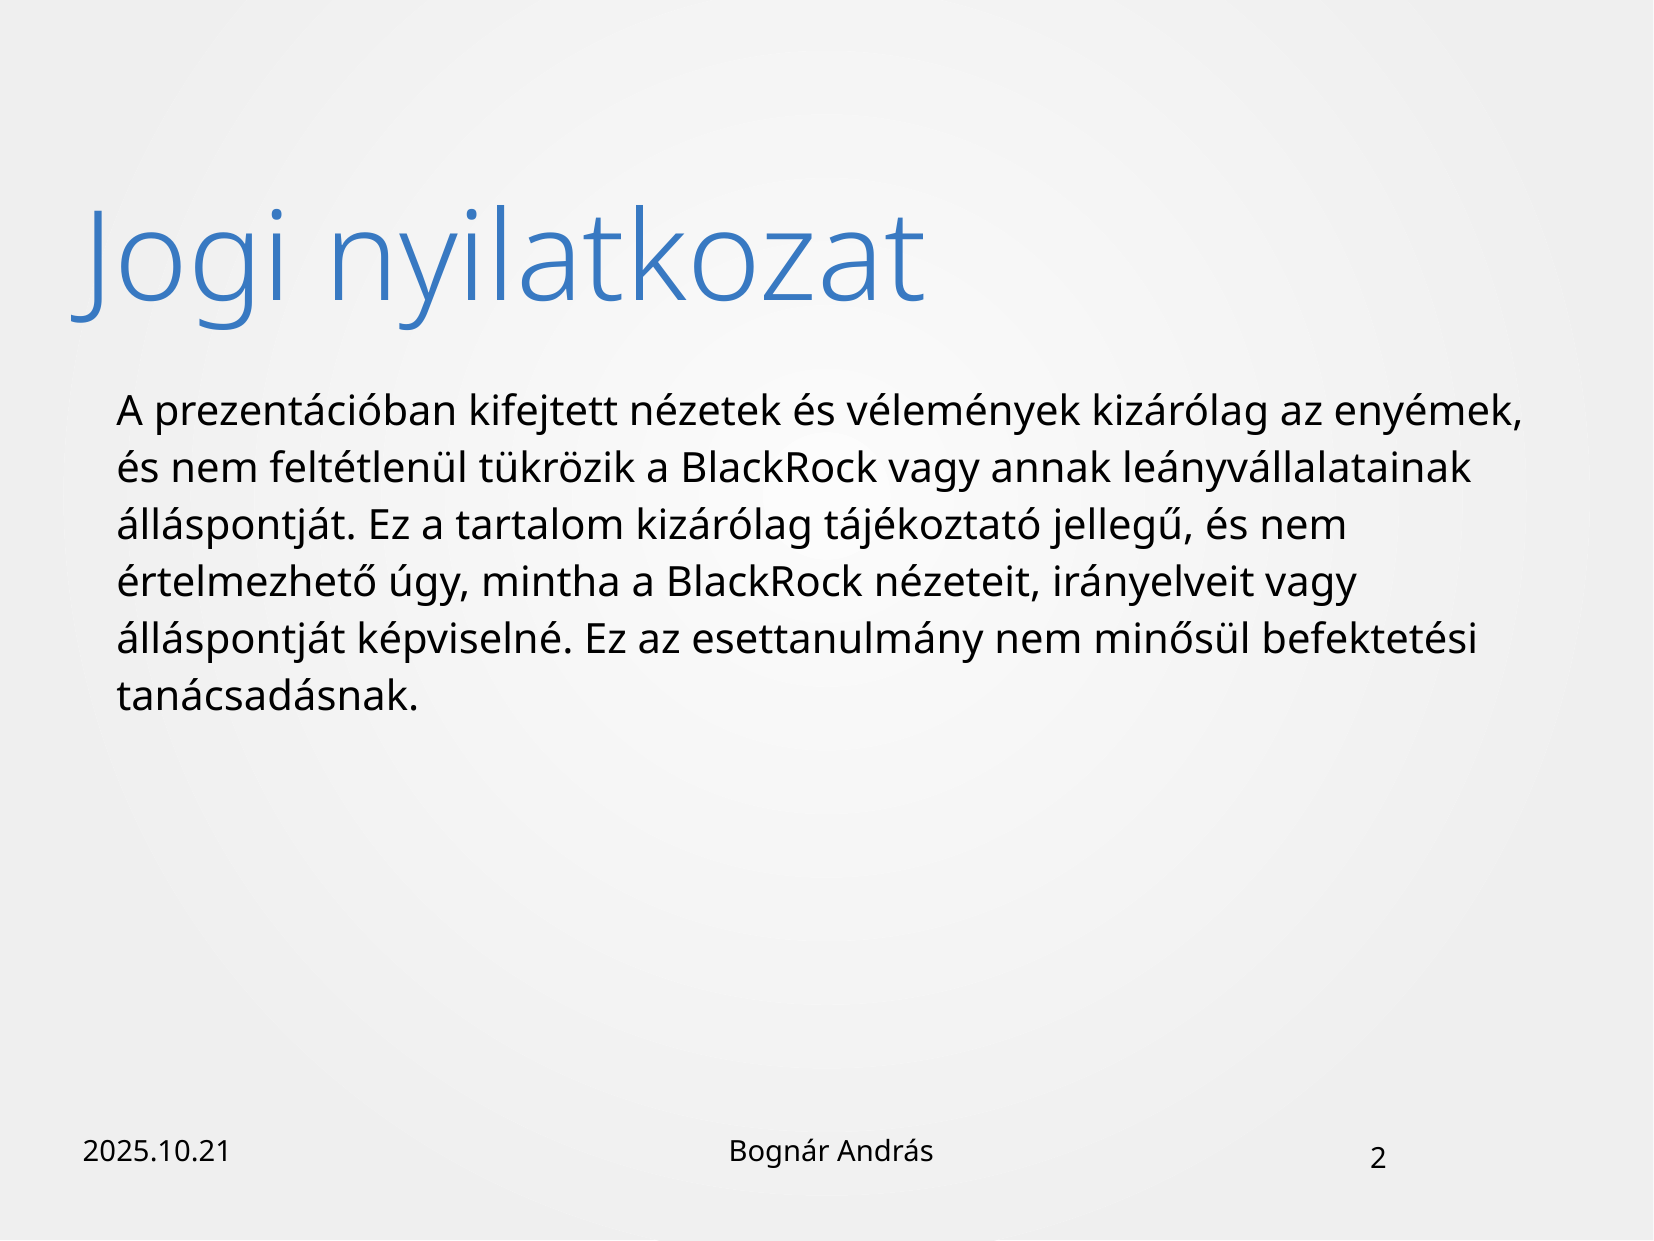

# Jogi nyilatkozat
A prezentációban kifejtett nézetek és vélemények kizárólag az enyémek, és nem feltétlenül tükrözik a BlackRock vagy annak leányvállalatainak álláspontját. Ez a tartalom kizárólag tájékoztató jellegű, és nem értelmezhető úgy, mintha a BlackRock nézeteit, irányelveit vagy álláspontját képviselné. Ez az esettanulmány nem minősül befektetési tanácsadásnak.